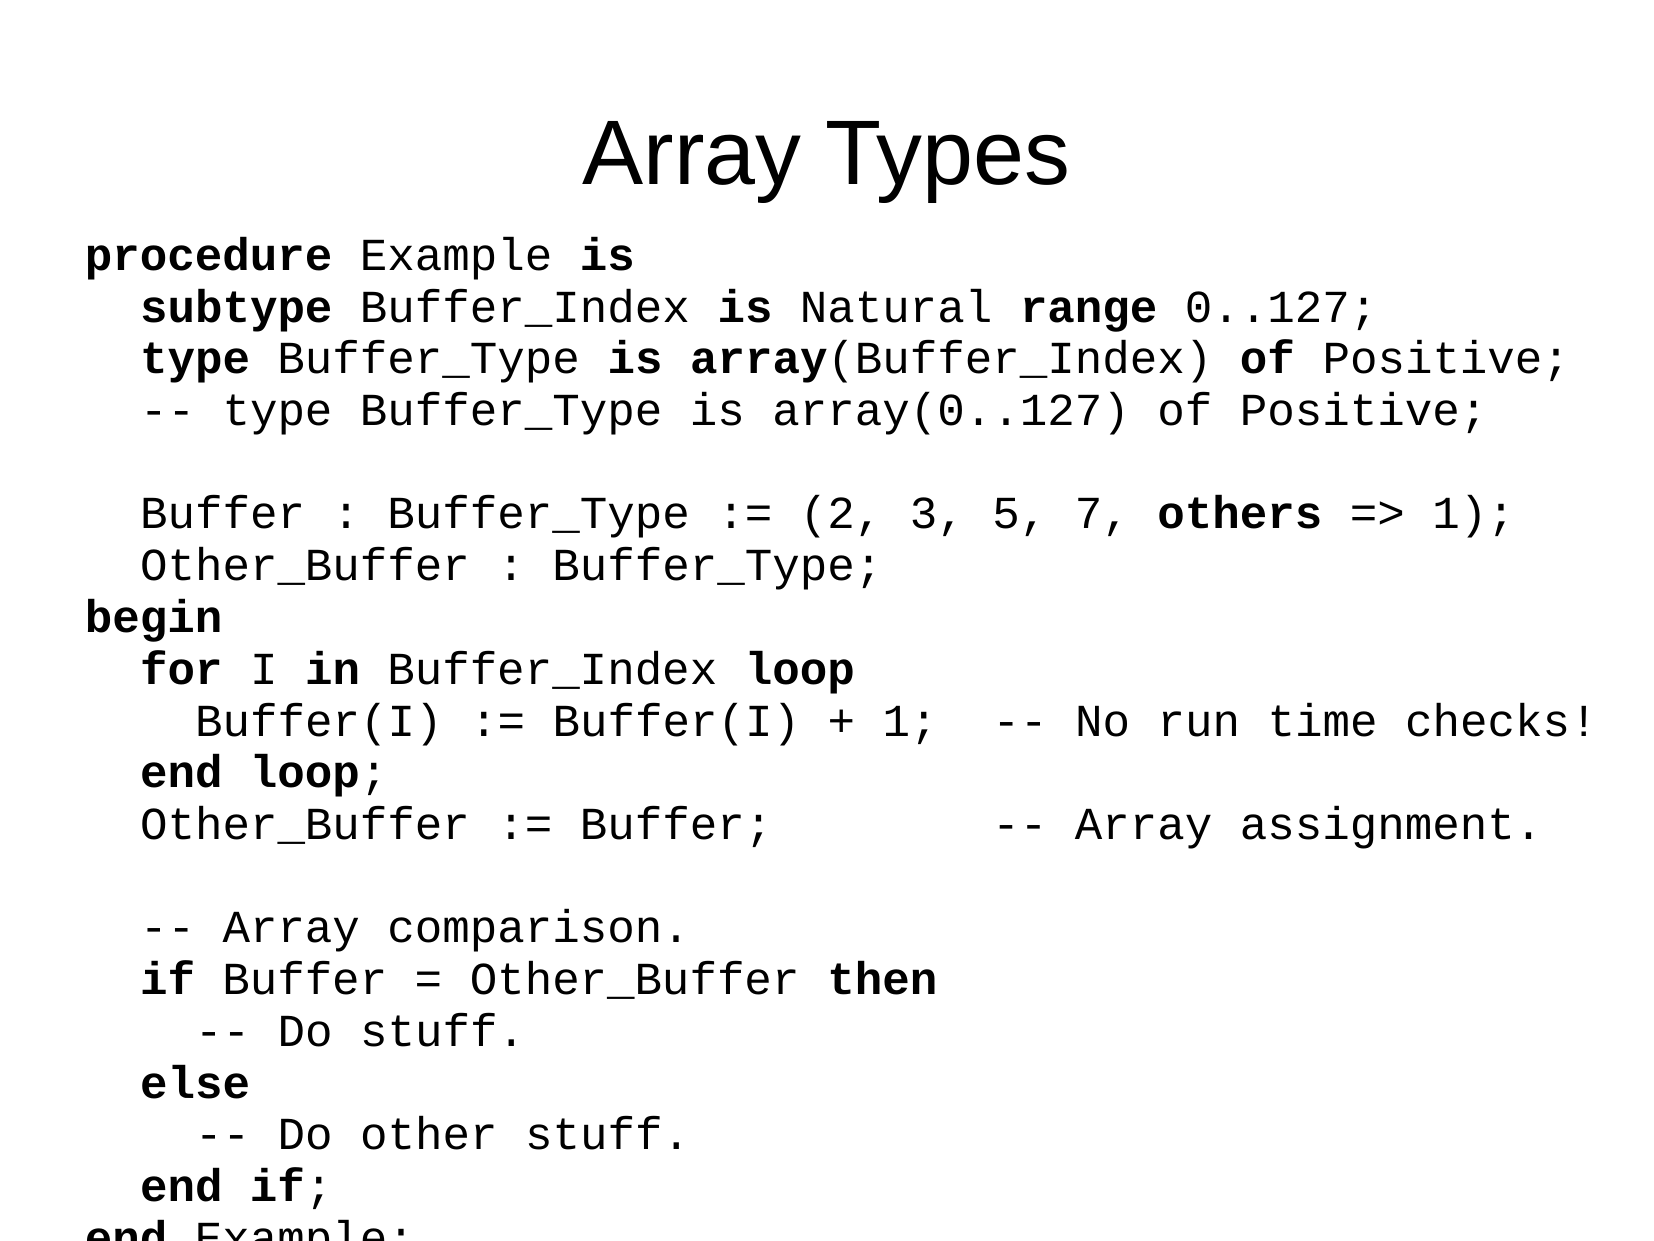

# Array Types
procedure Example is
 subtype Buffer_Index is Natural range 0..127;
 type Buffer_Type is array(Buffer_Index) of Positive;
 -- type Buffer_Type is array(0..127) of Positive;
 Buffer : Buffer_Type := (2, 3, 5, 7, others => 1);
 Other_Buffer : Buffer_Type;
begin
 for I in Buffer_Index loop
 Buffer(I) := Buffer(I) + 1; -- No run time checks!
 end loop;
 Other_Buffer := Buffer; -- Array assignment.
 -- Array comparison.
 if Buffer = Other_Buffer then
 -- Do stuff.
 else
 -- Do other stuff.
 end if;
end Example;